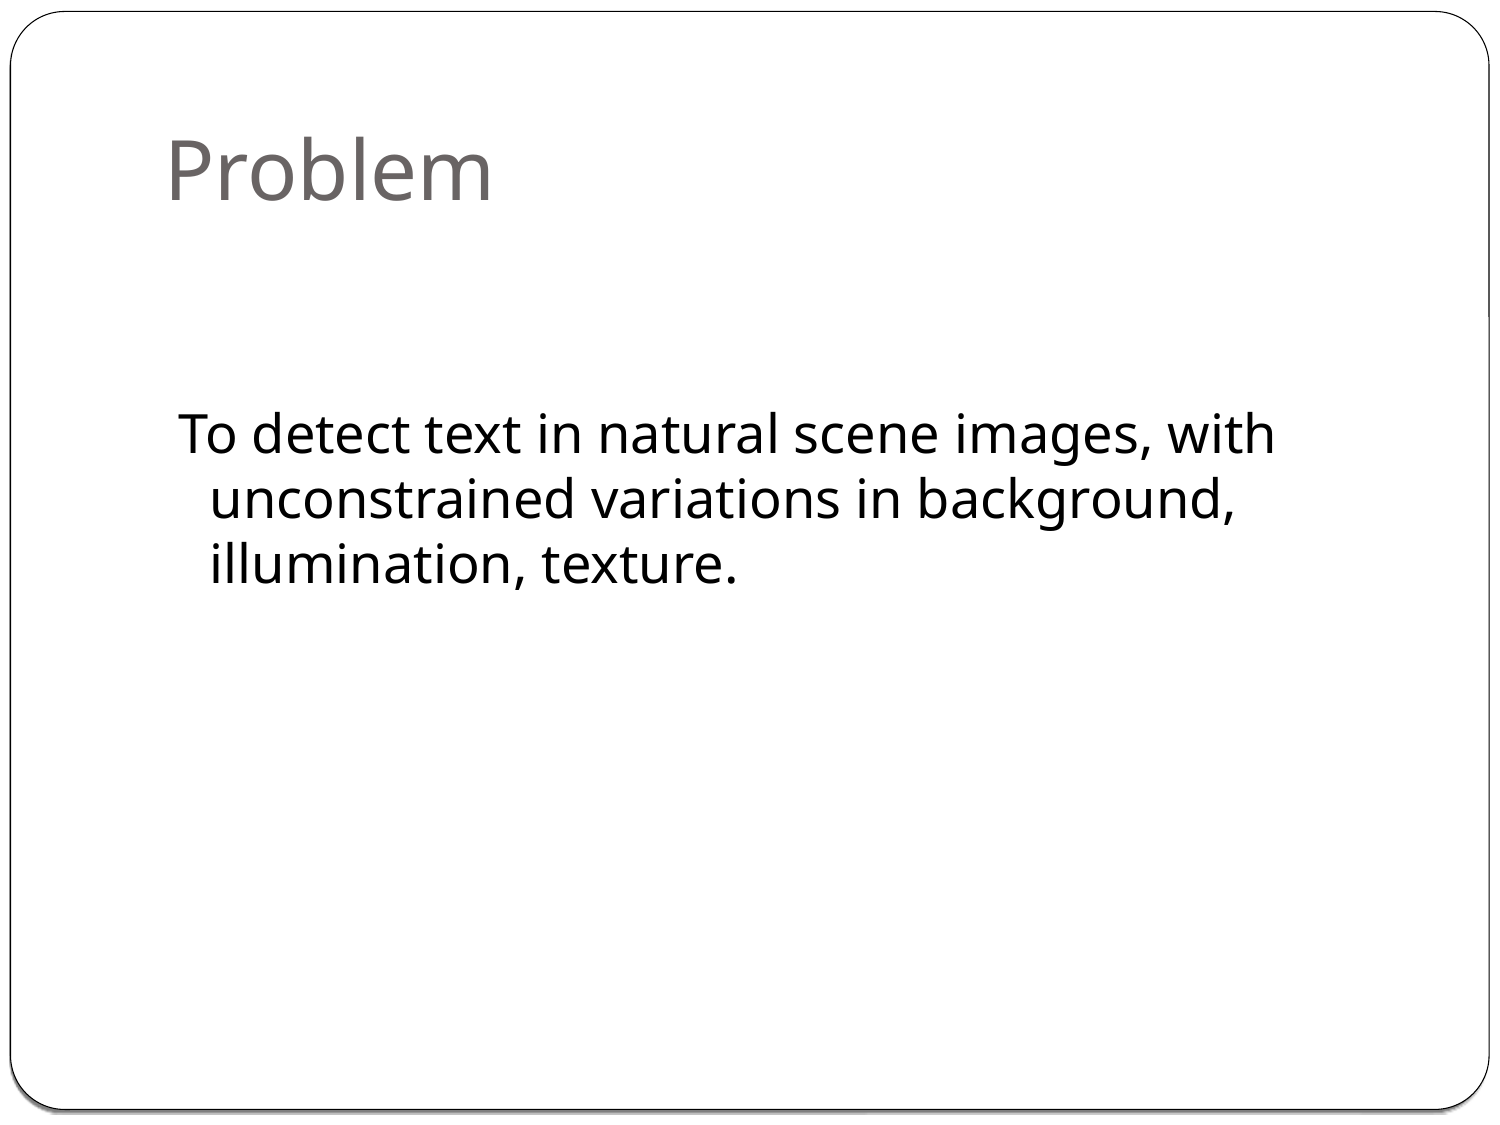

# Problem
 To detect text in natural scene images, with unconstrained variations in background, illumination, texture.